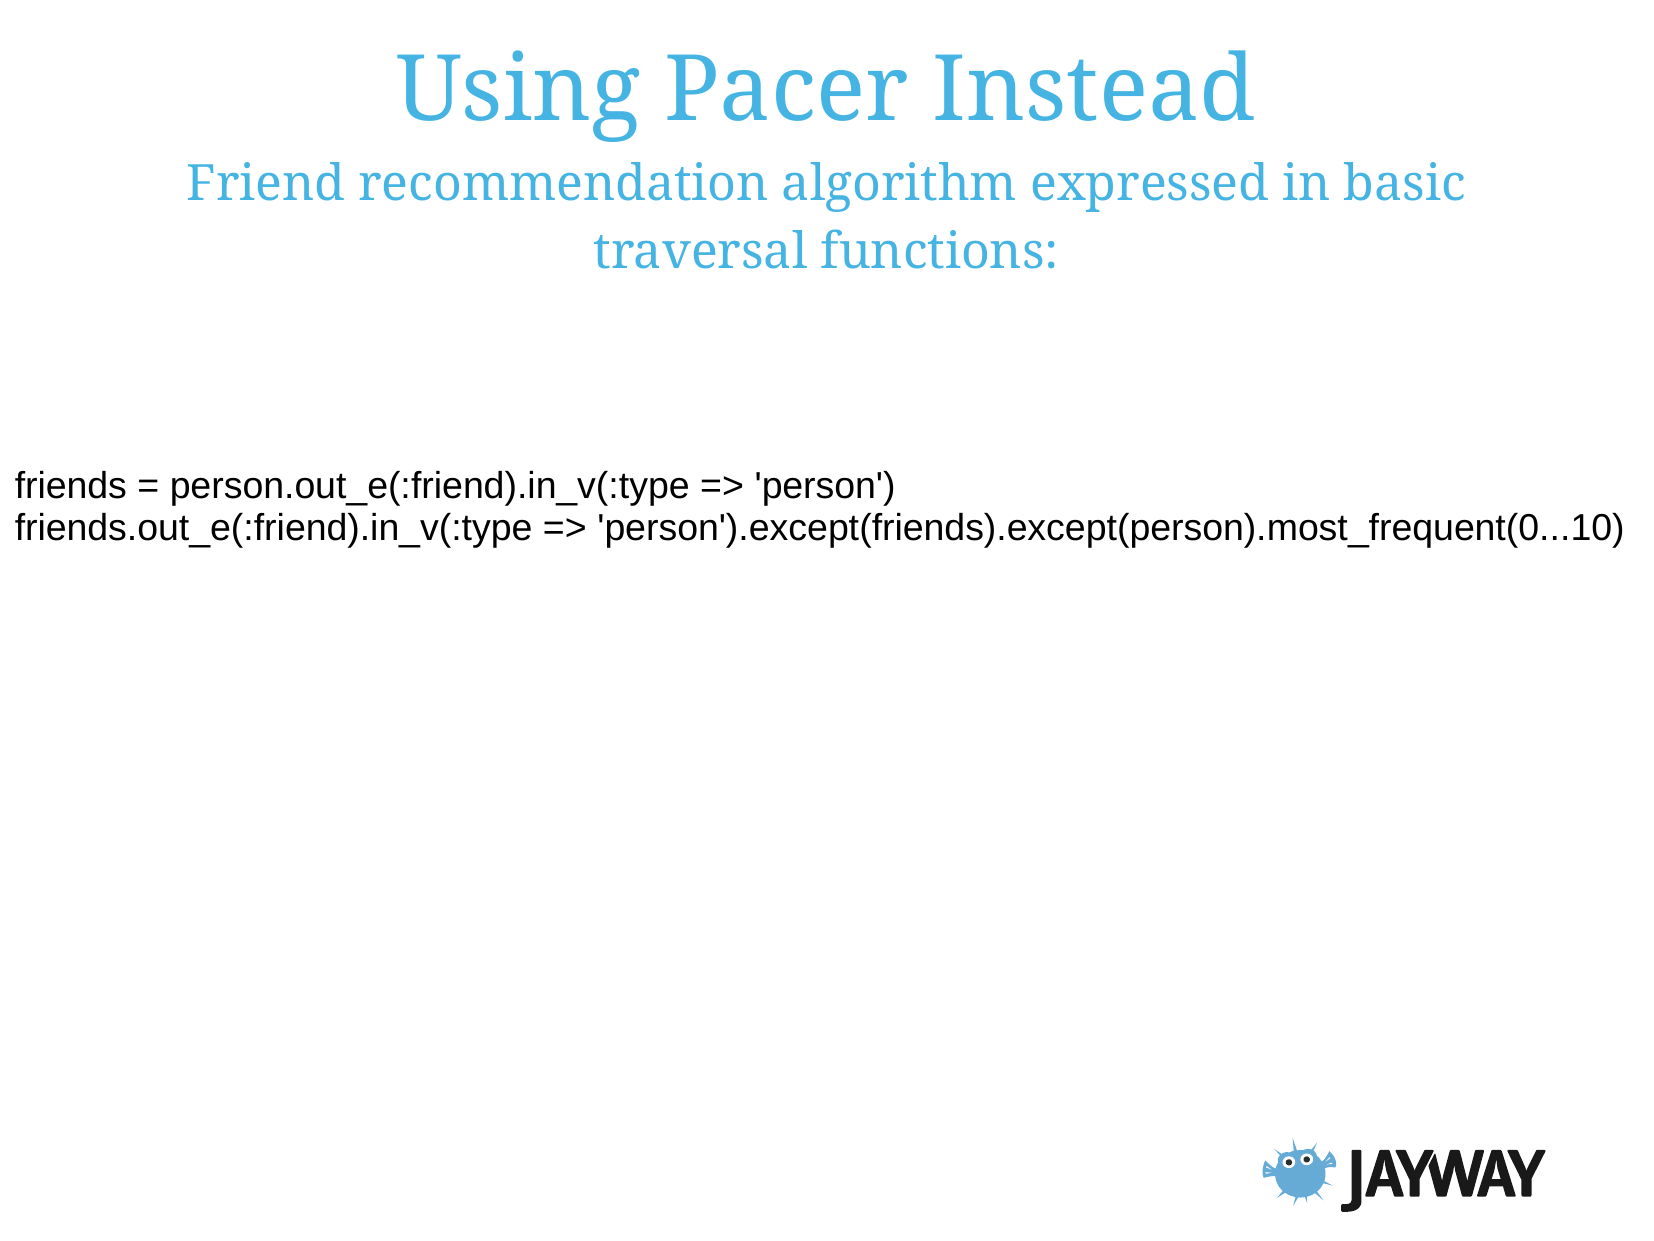

# Using Pacer Instead Friend recommendation algorithm expressed in basic traversal functions:
friends = person.out_e(:friend).in_v(:type => 'person')
friends.out_e(:friend).in_v(:type => 'person').except(friends).except(person).most_frequent(0...10)